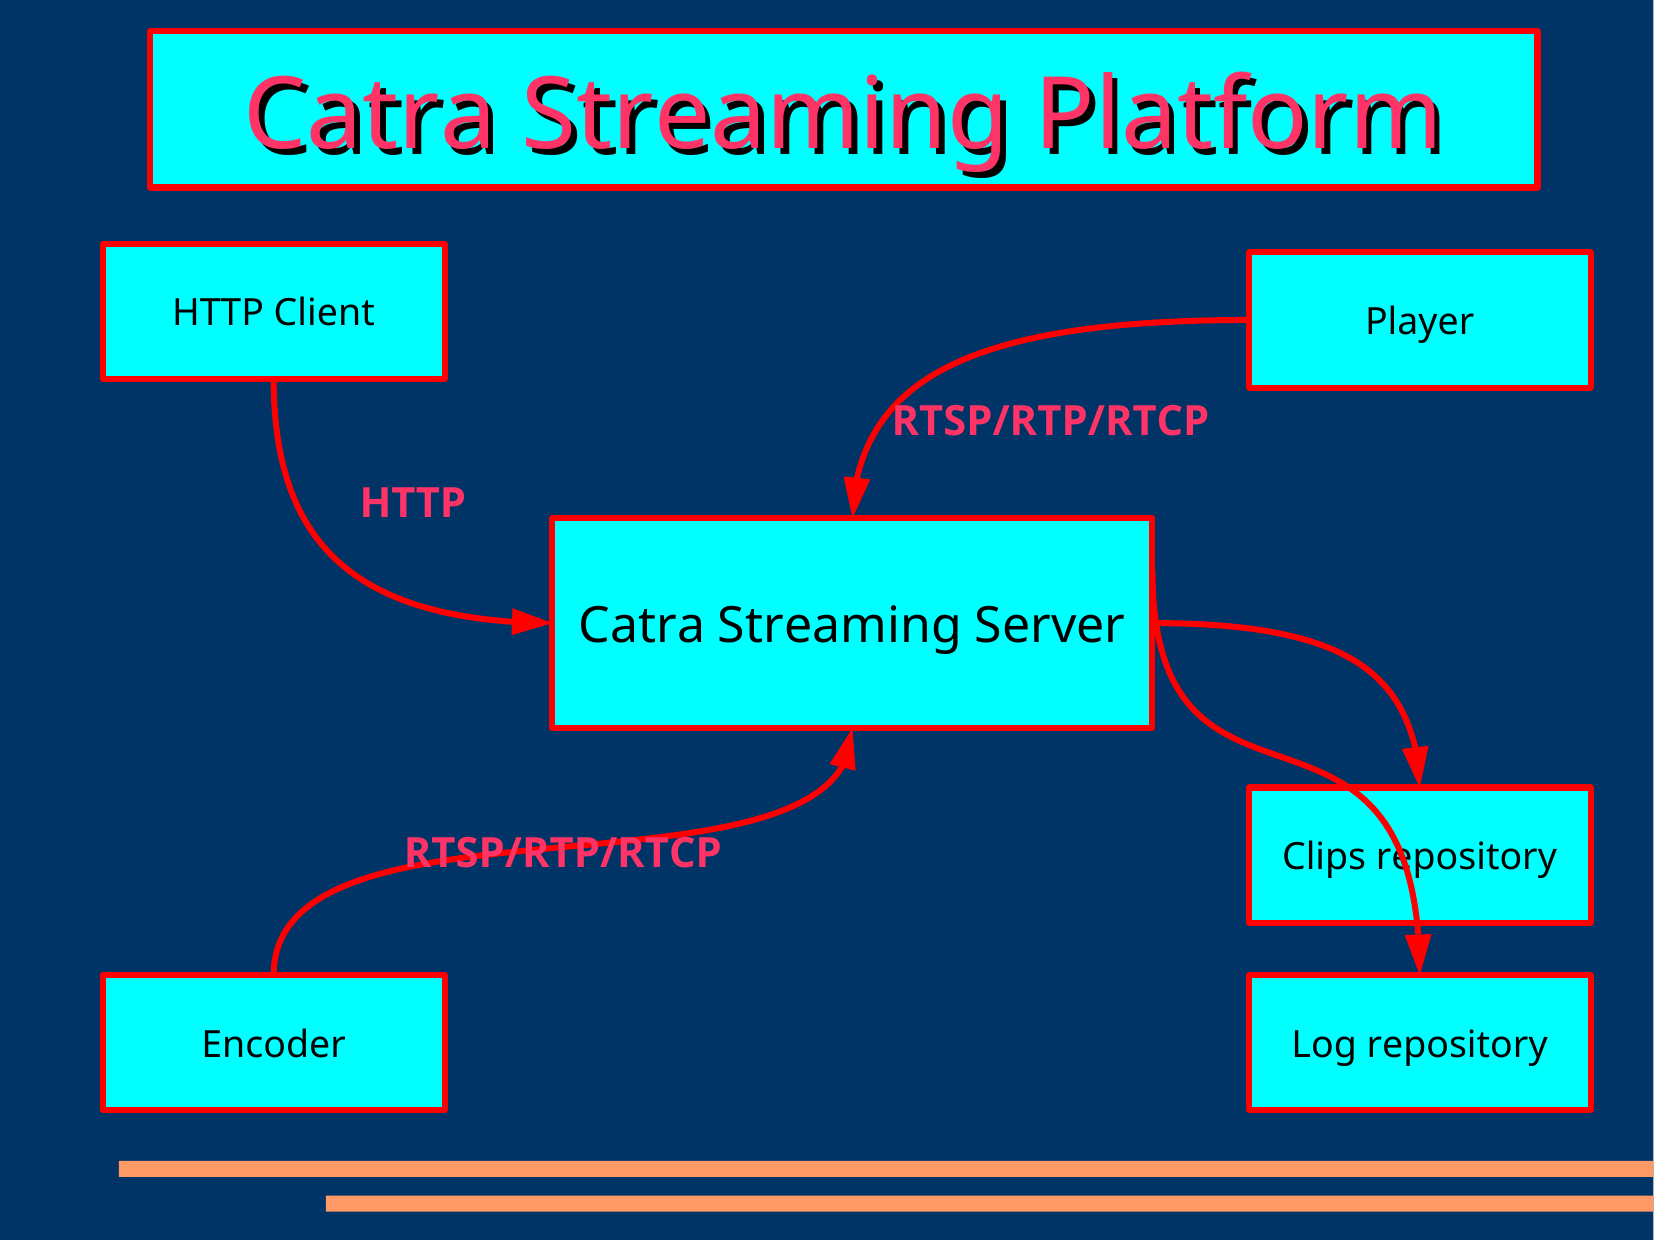

Catra Streaming Platform
HTTP Client
Player
Catra Streaming Server
Clips repository
Encoder
Log repository